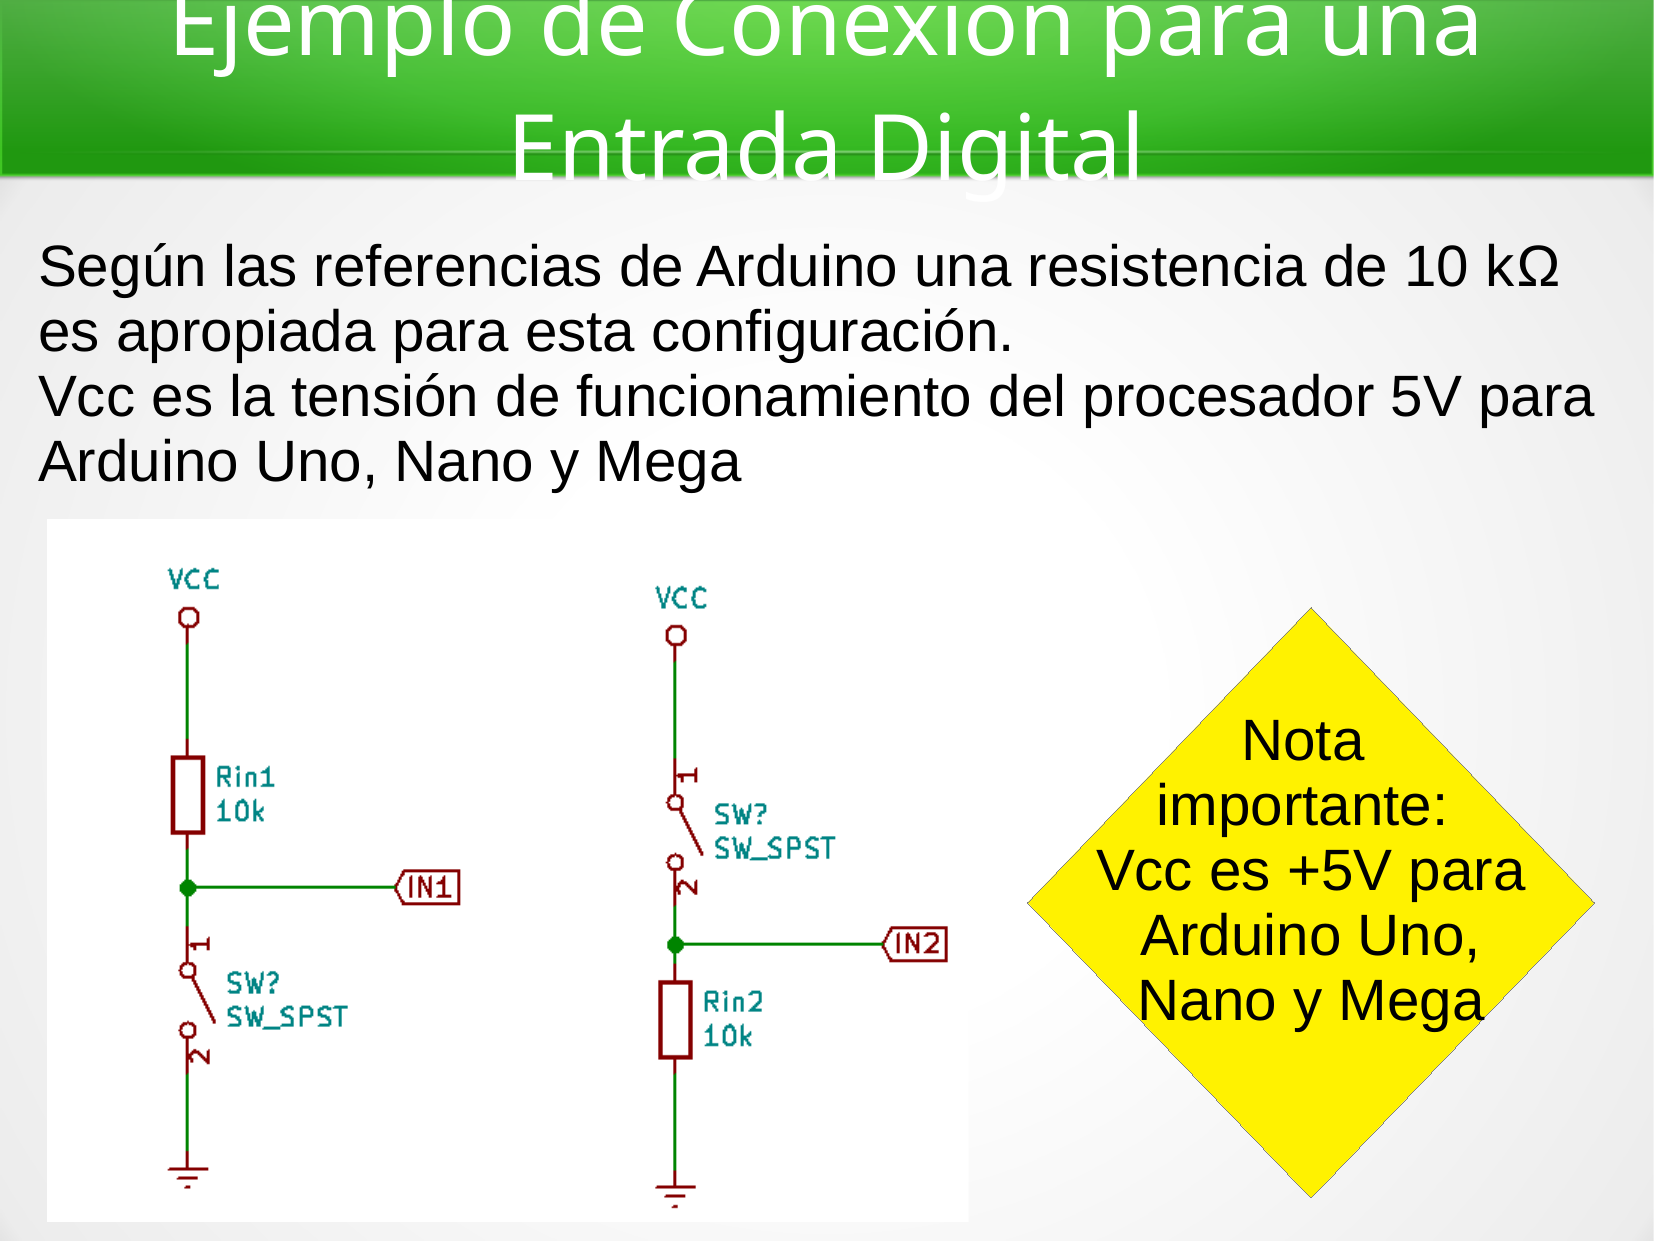

# Ejemplo de Conexión para una Entrada Digital
Según las referencias de Arduino una resistencia de 10 kΩ es apropiada para esta configuración.
Vcc es la tensión de funcionamiento del procesador 5V para Arduino Uno, Nano y Mega
Nota
importante:
Vcc es +5V para
 Arduino Uno,
Nano y Mega